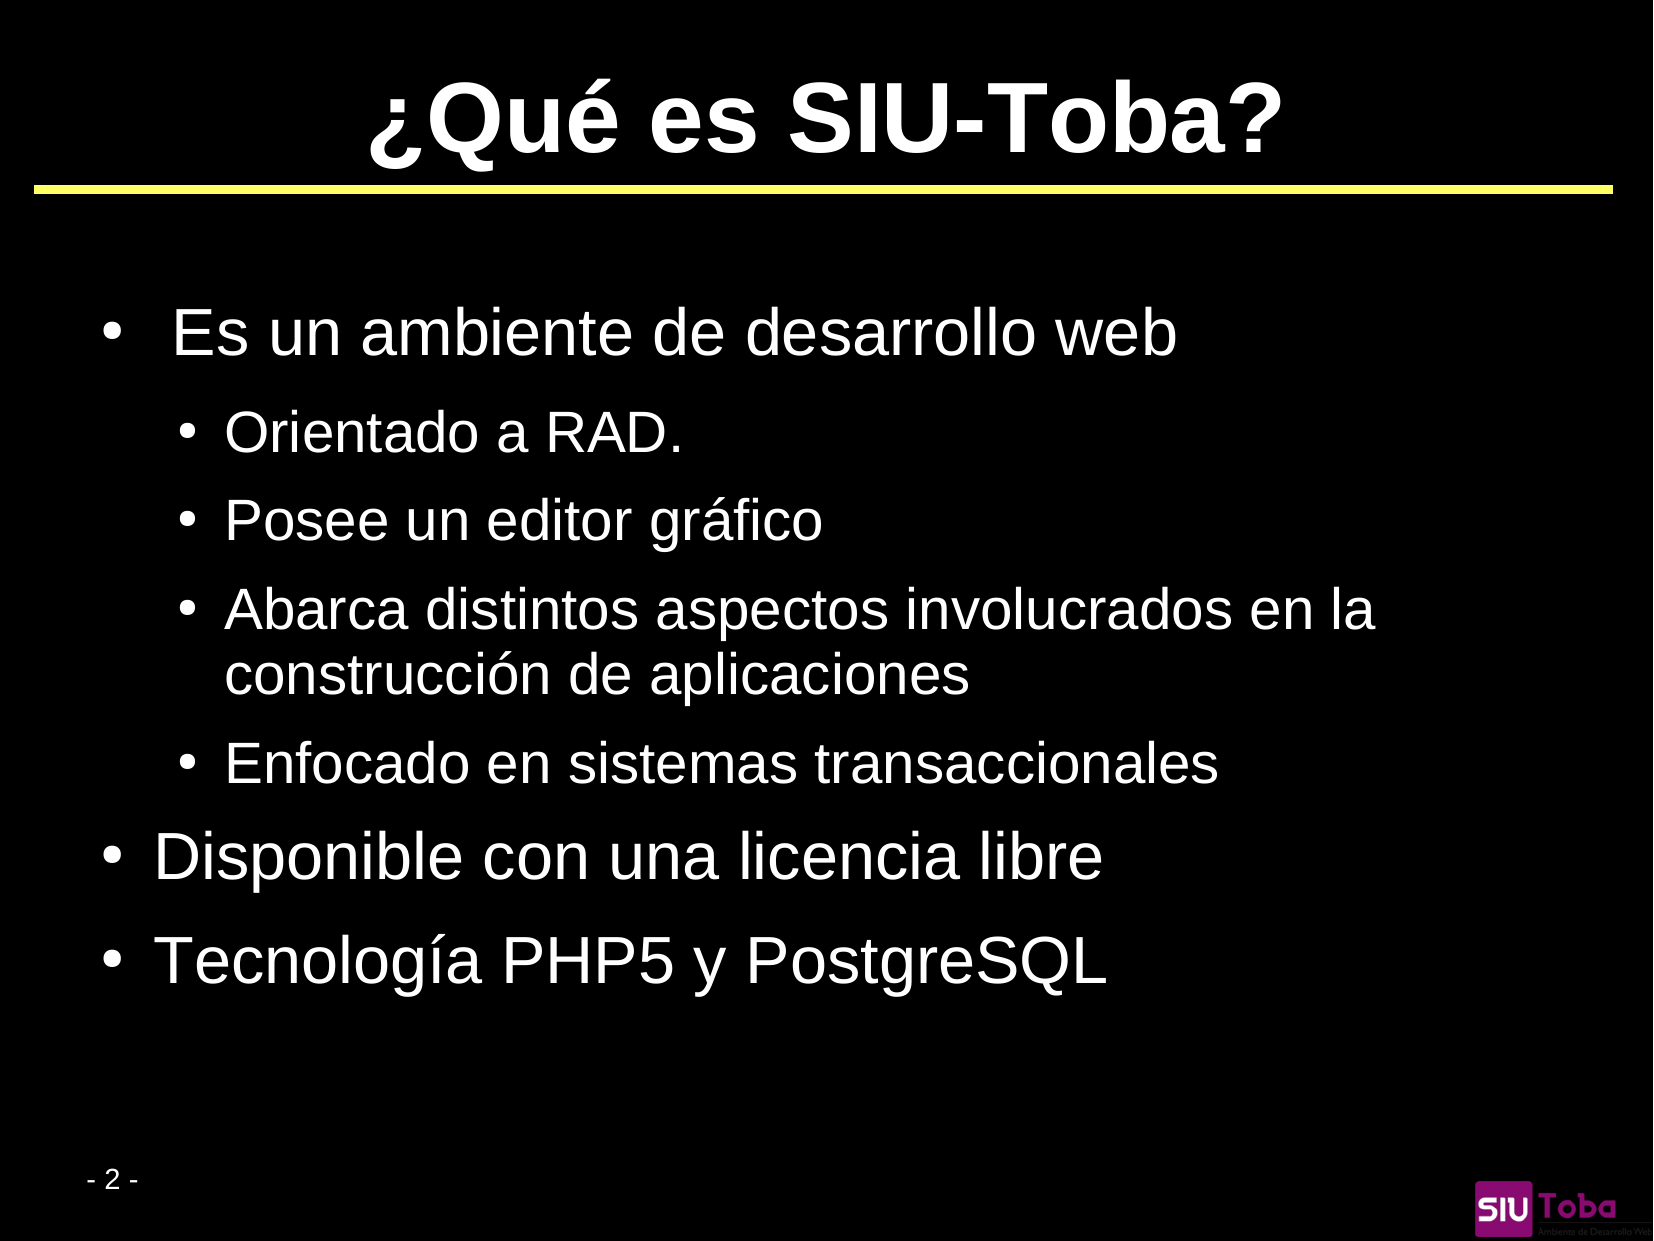

# ¿Qué es SIU-Toba?
 Es un ambiente de desarrollo web
Orientado a RAD.
Posee un editor gráfico
Abarca distintos aspectos involucrados en la construcción de aplicaciones
Enfocado en sistemas transaccionales
Disponible con una licencia libre
Tecnología PHP5 y PostgreSQL
2